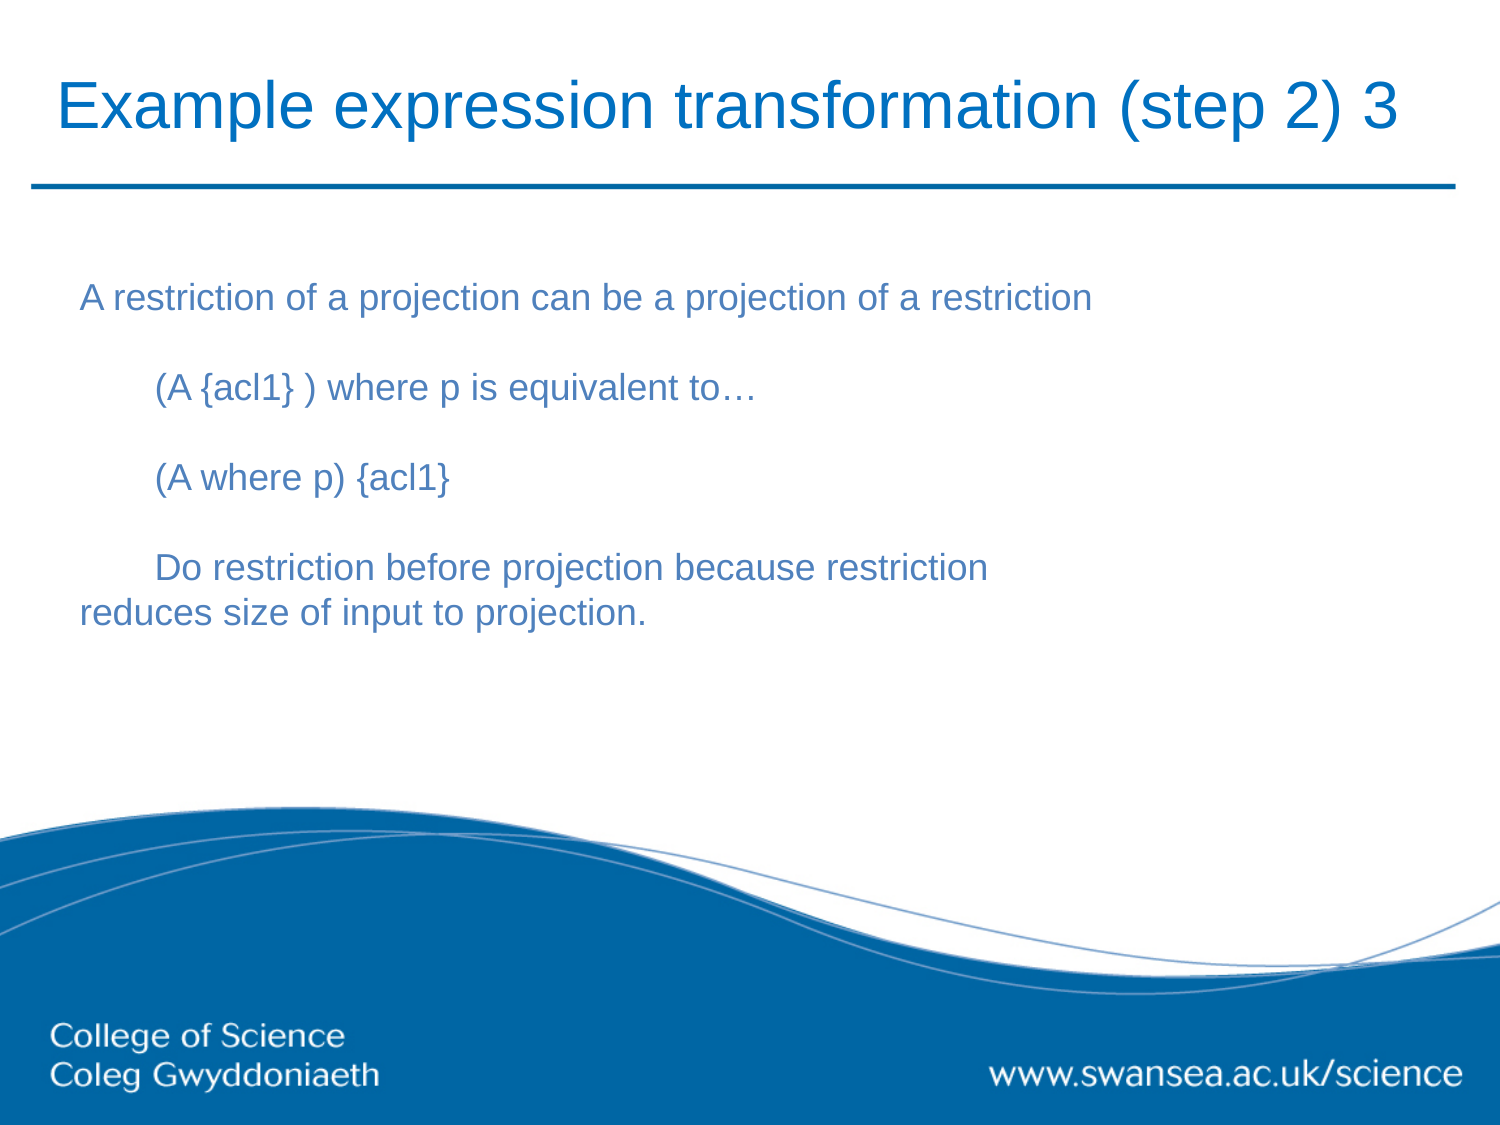

Example expression transformation (step 2) 3
A restriction of a projection can be a projection of a restriction
	(A {acl1} ) where p is equivalent to…
	(A where p) {acl1}
	Do restriction before projection because restriction 	reduces size of input to projection.